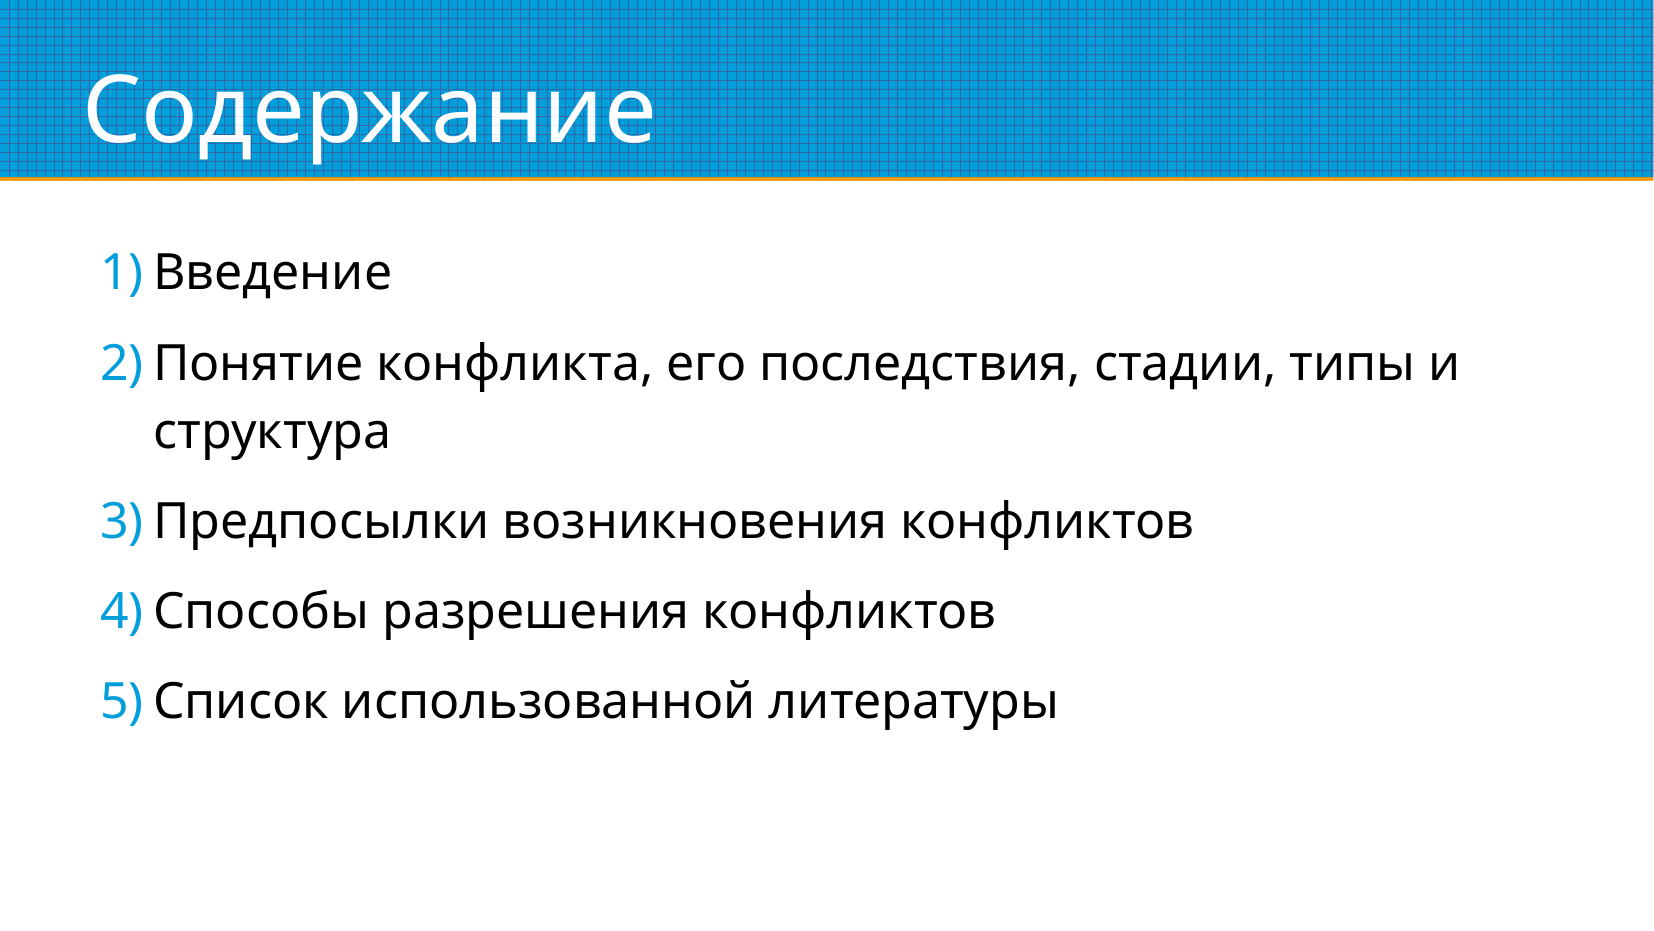

# Содержание
Введение
Понятие конфликта, его последствия, стадии, типы и структура
Предпосылки возникновения конфликтов
Способы разрешения конфликтов
Список использованной литературы